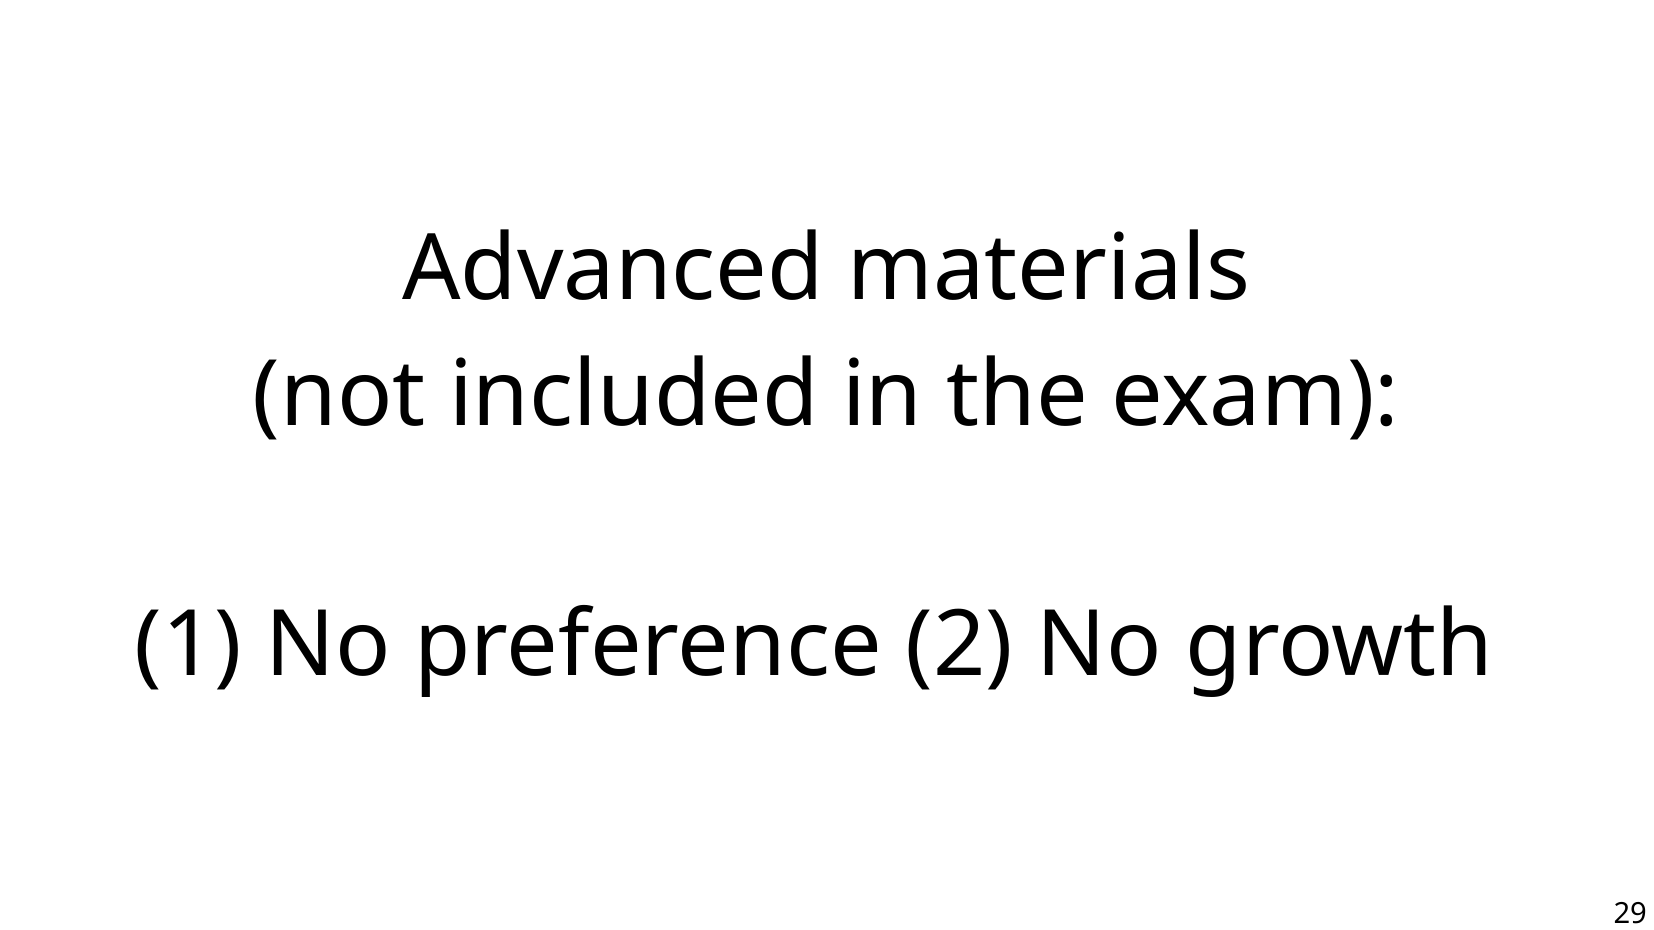

# Advanced materials (not included in the exam): (1) No preference (2) No growth
29